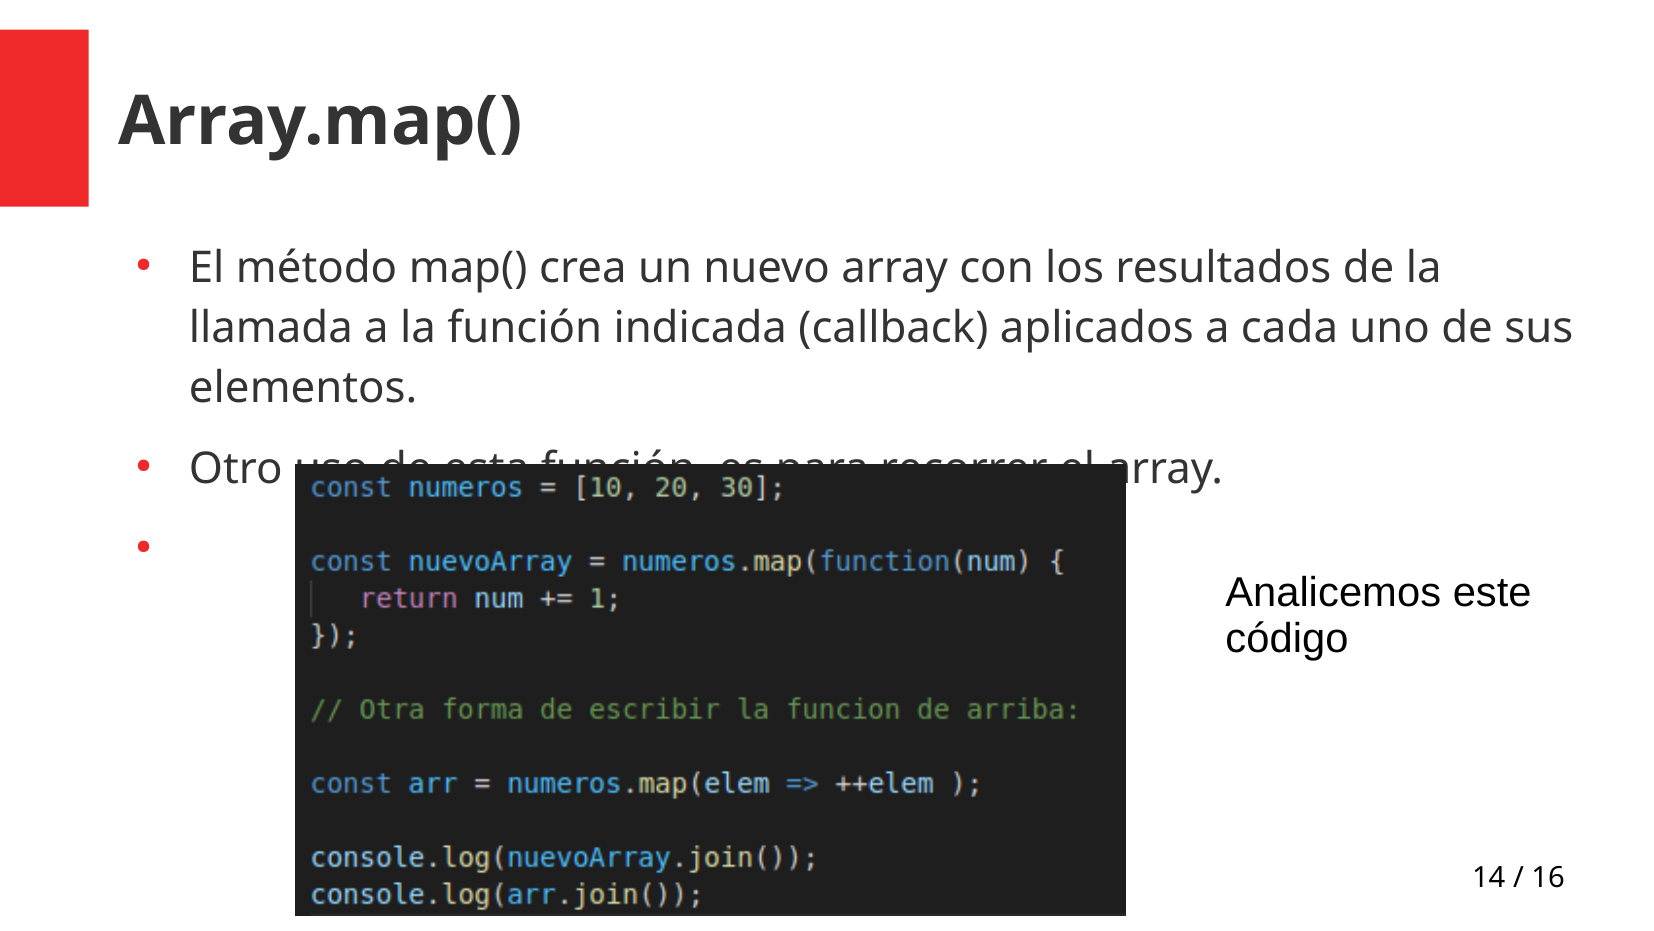

# Array.map()
El método map() crea un nuevo array con los resultados de la llamada a la función indicada (callback) aplicados a cada uno de sus elementos.
Otro uso de esta función, es para recorrer el array.
Analicemos este
código
14